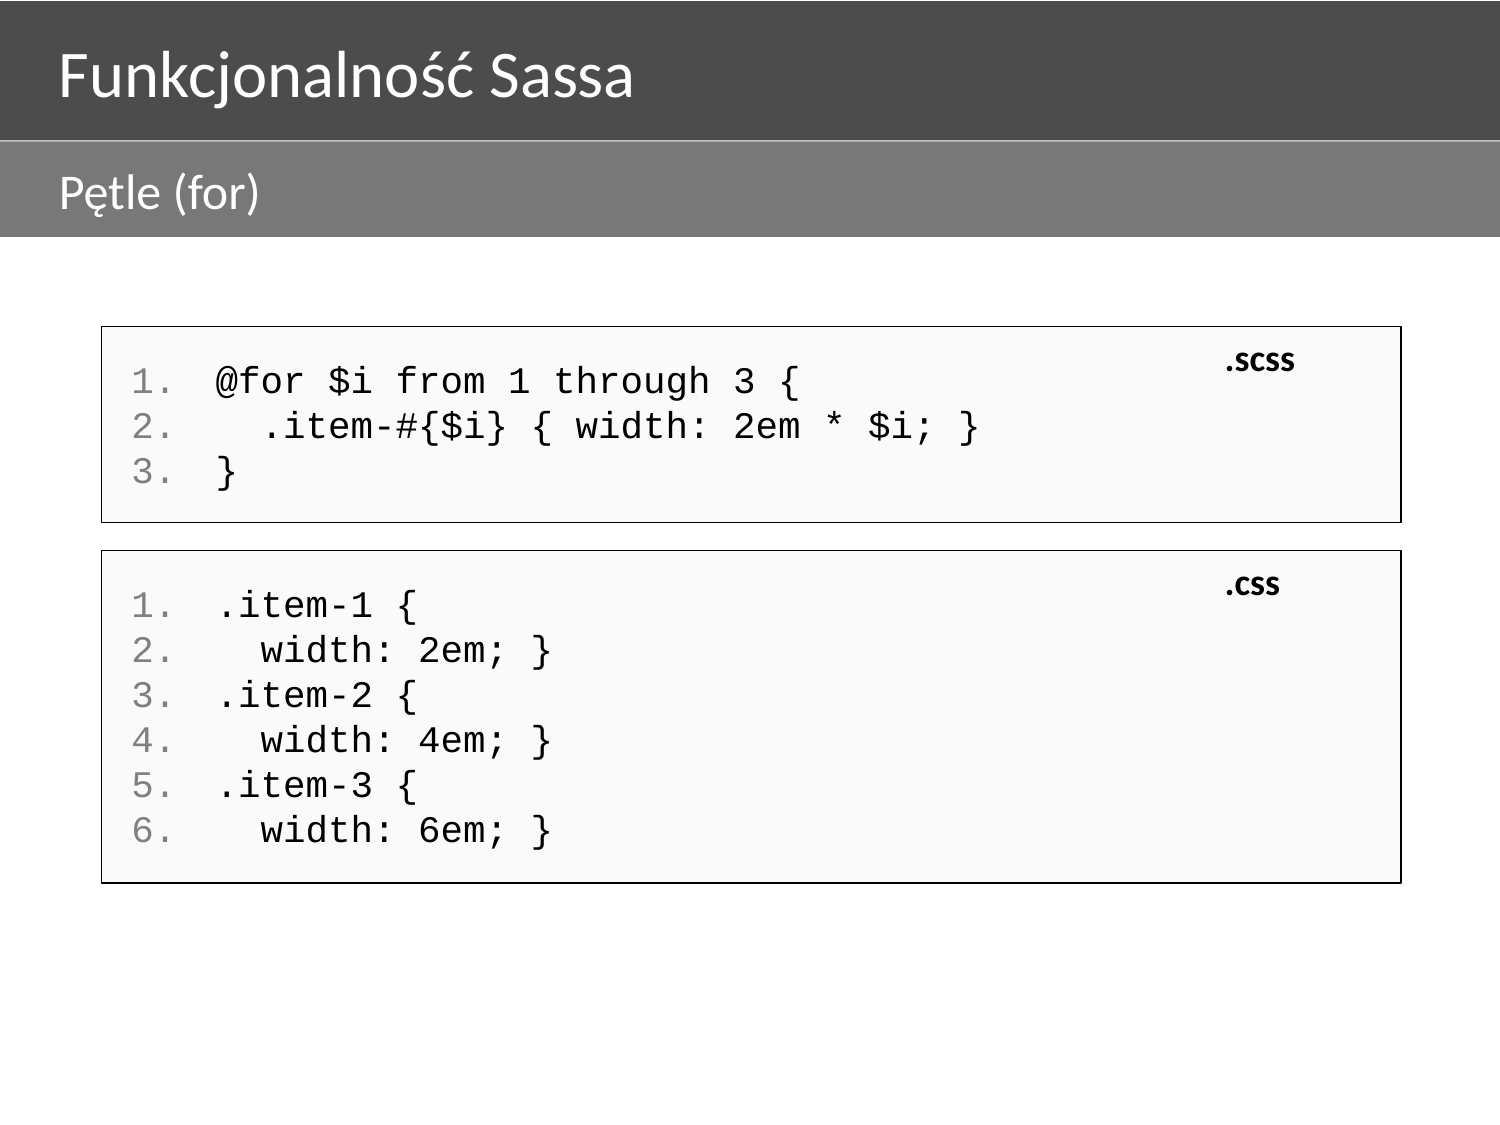

Funkcjonalność Sassa
Pętle (for)
@for $i from 1 through 3 {
 .item-#{$i} { width: 2em * $i; }
}
.scss
.item-1 {
 width: 2em; }
.item-2 {
 width: 4em; }
.item-3 {
 width: 6em; }
.css